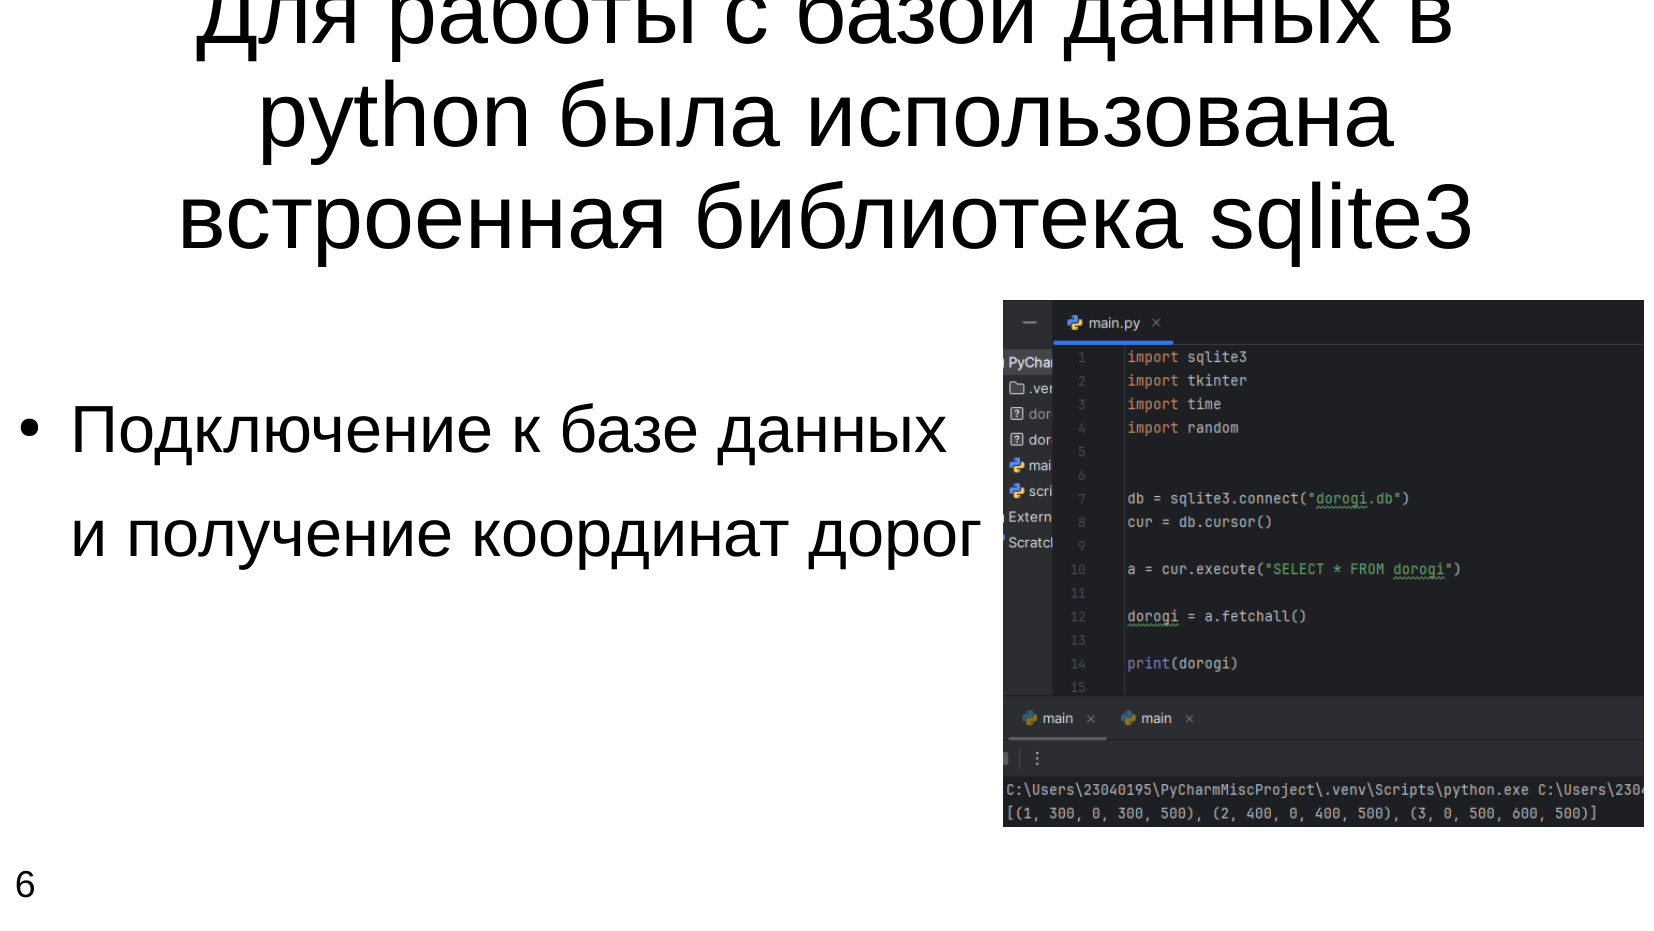

# Для работы с базой данных в python была использована встроенная библиотека sqlite3
Подключение к базе данных
и получение координат дорог